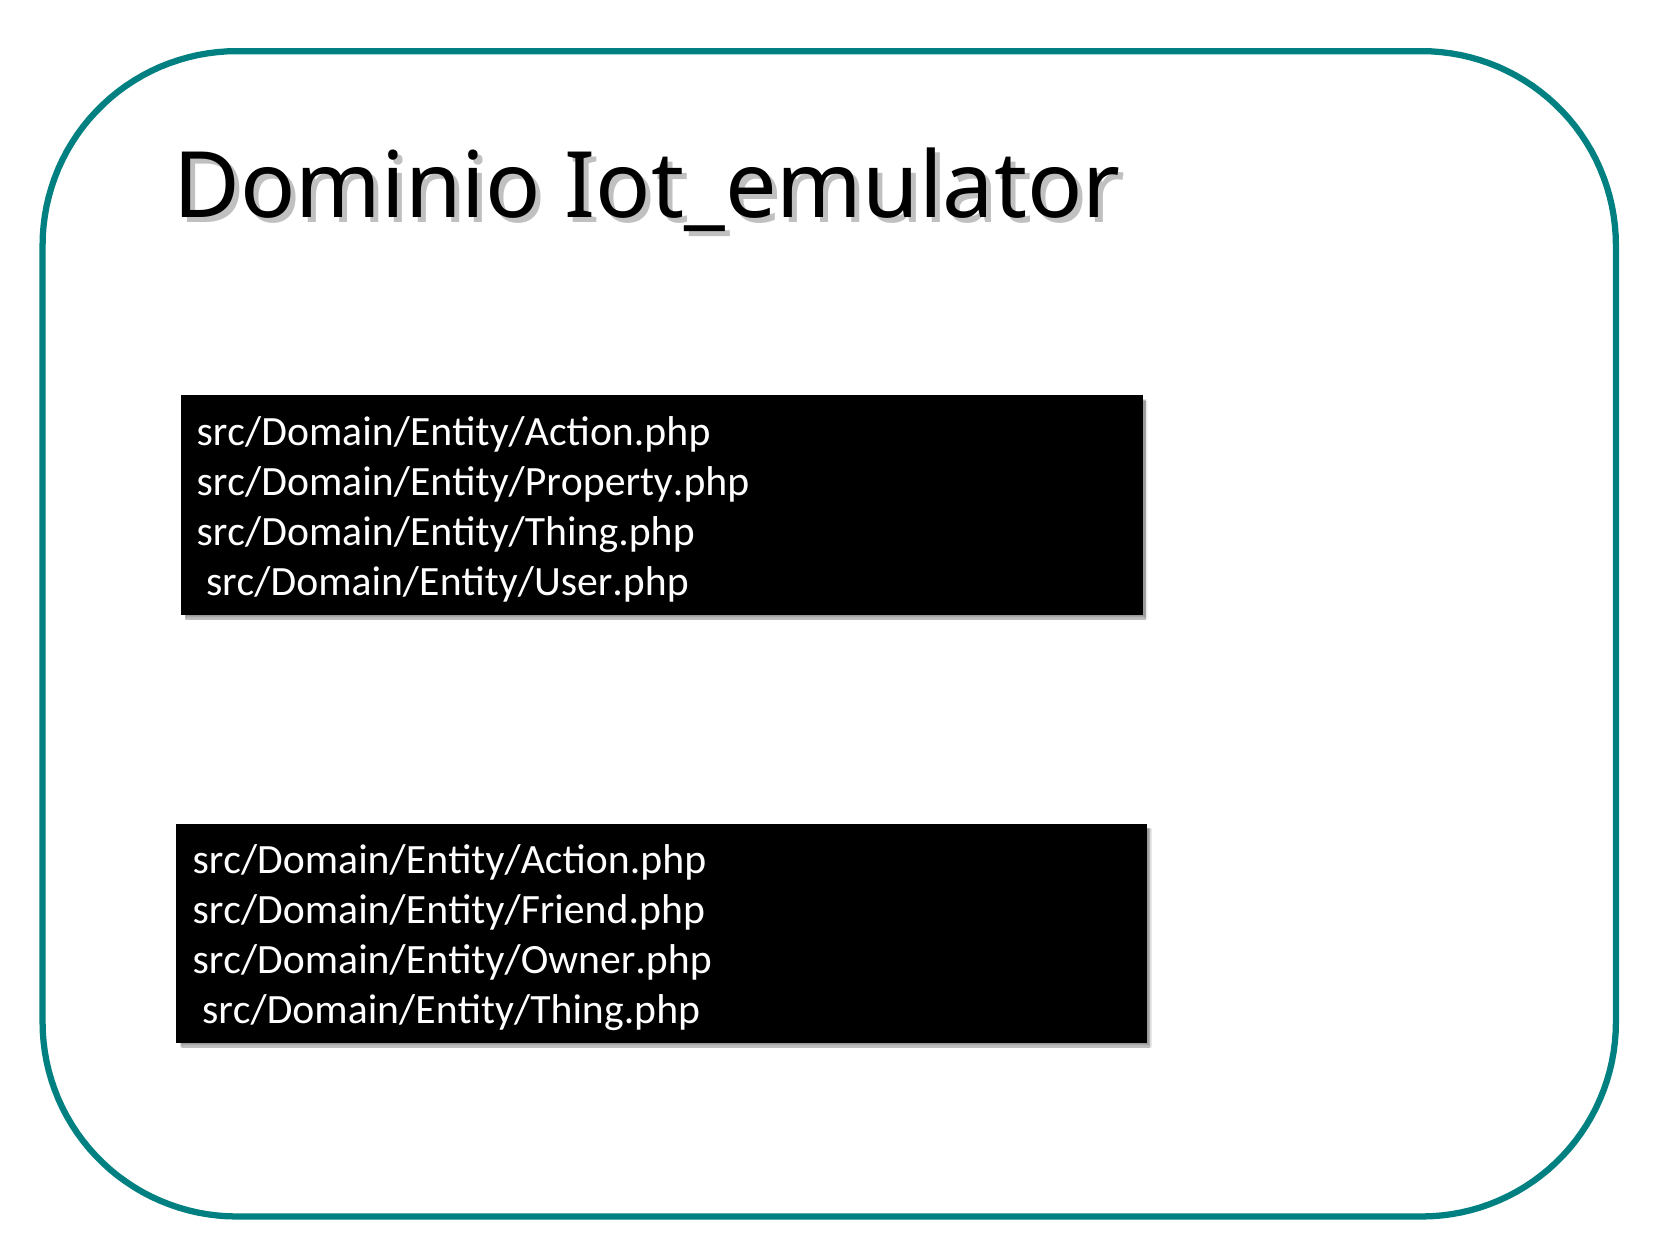

# Dominio Iot_emulator
src/Domain/Entity/Action.php
src/Domain/Entity/Property.php
src/Domain/Entity/Thing.php
 src/Domain/Entity/User.php
src/Domain/Entity/Action.php
src/Domain/Entity/Friend.php
src/Domain/Entity/Owner.php
 src/Domain/Entity/Thing.php